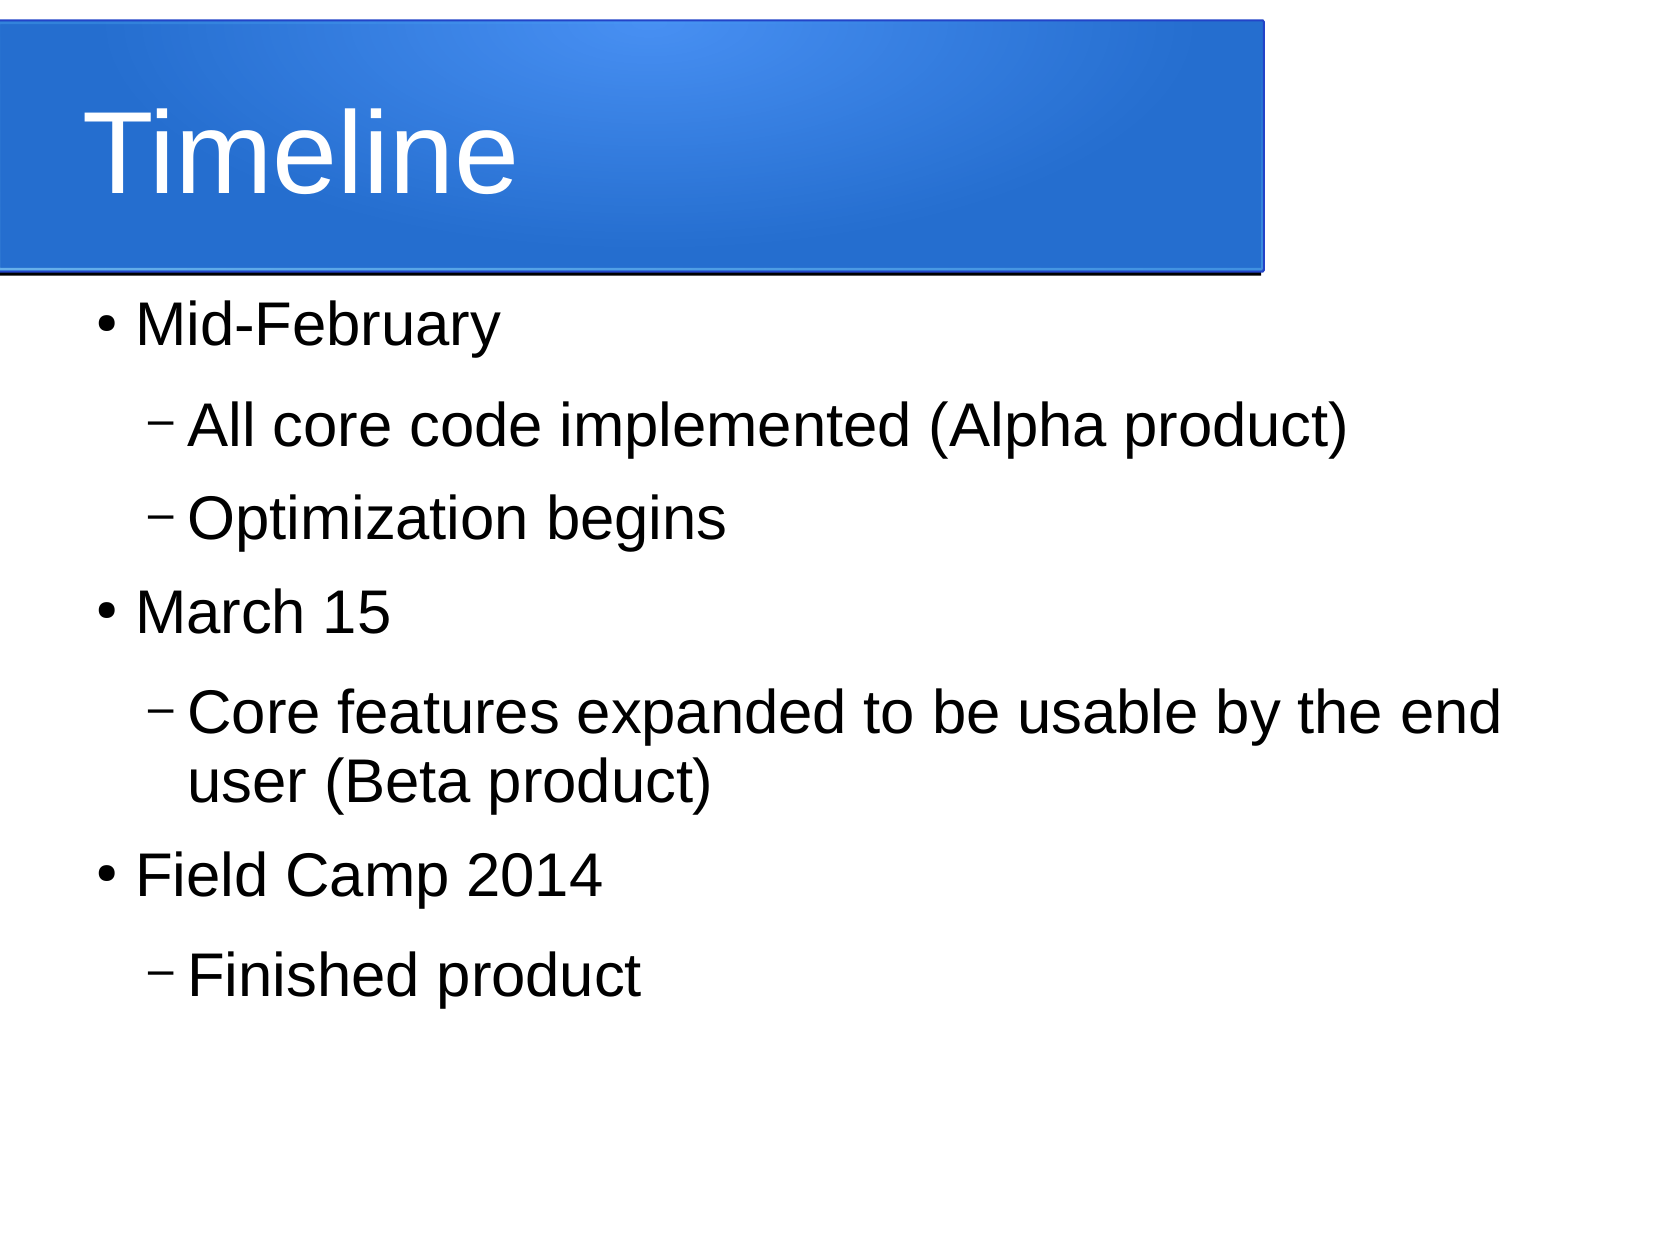

# Timeline
Mid-February
All core code implemented (Alpha product)
Optimization begins
March 15
Core features expanded to be usable by the end user (Beta product)
Field Camp 2014
Finished product